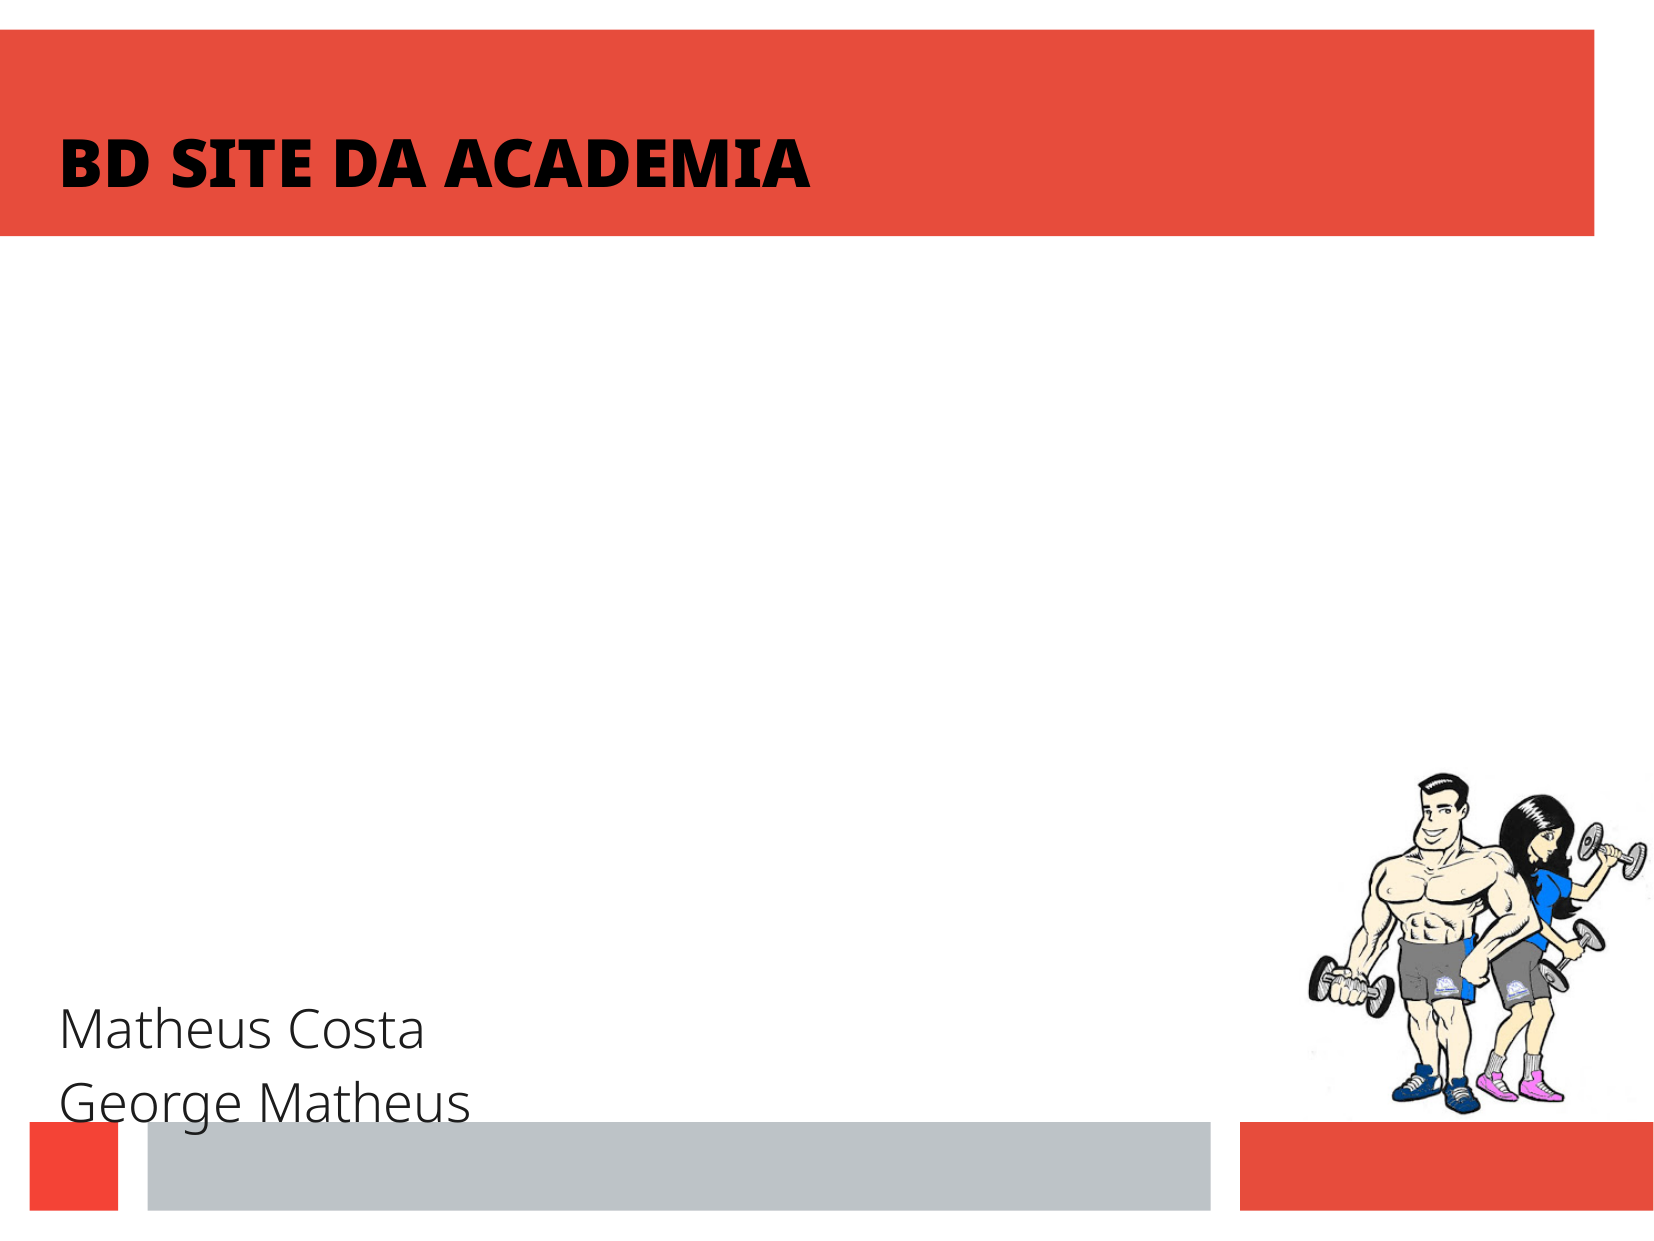

# BD SITE DA ACADEMIA
Matheus Costa
George Matheus